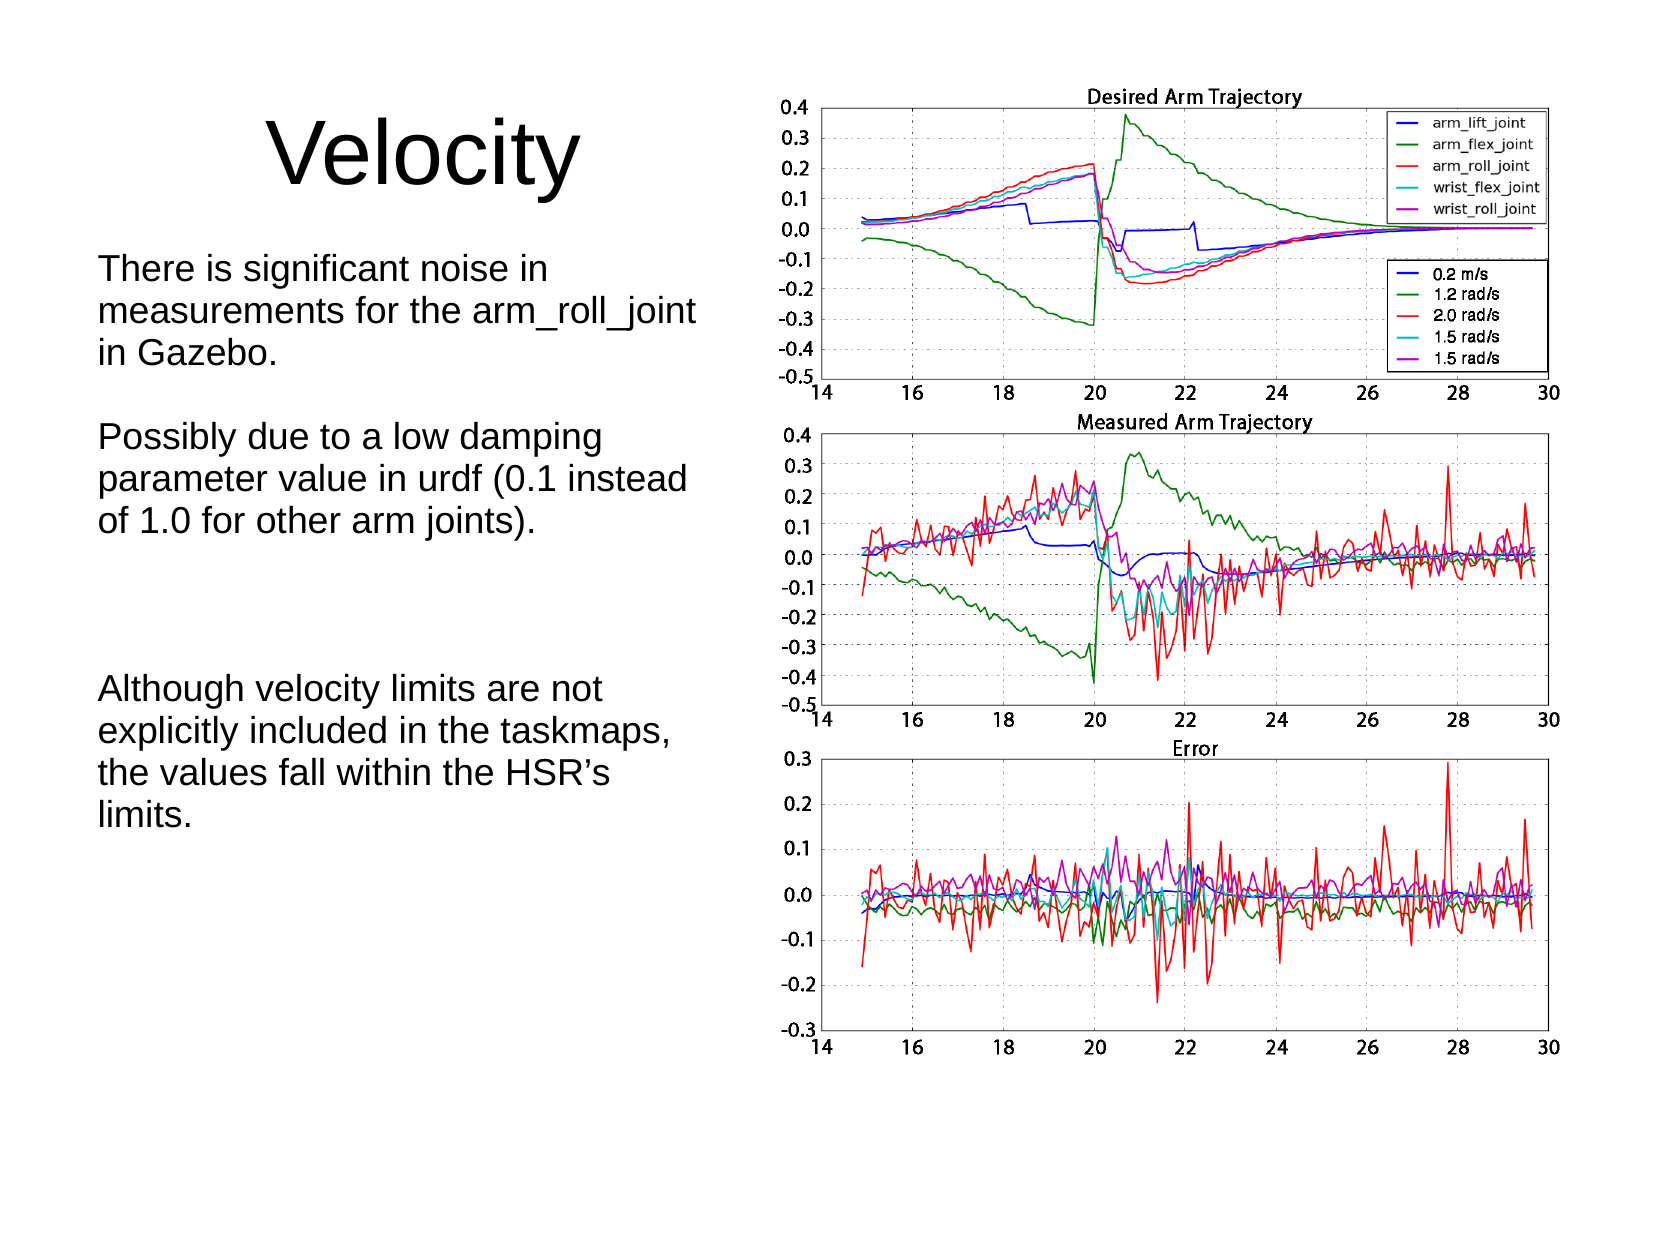

# Velocity
There is significant noise in measurements for the arm_roll_joint in Gazebo.
Possibly due to a low damping parameter value in urdf (0.1 instead of 1.0 for other arm joints).
Although velocity limits are not explicitly included in the taskmaps, the values fall within the HSR’s limits.